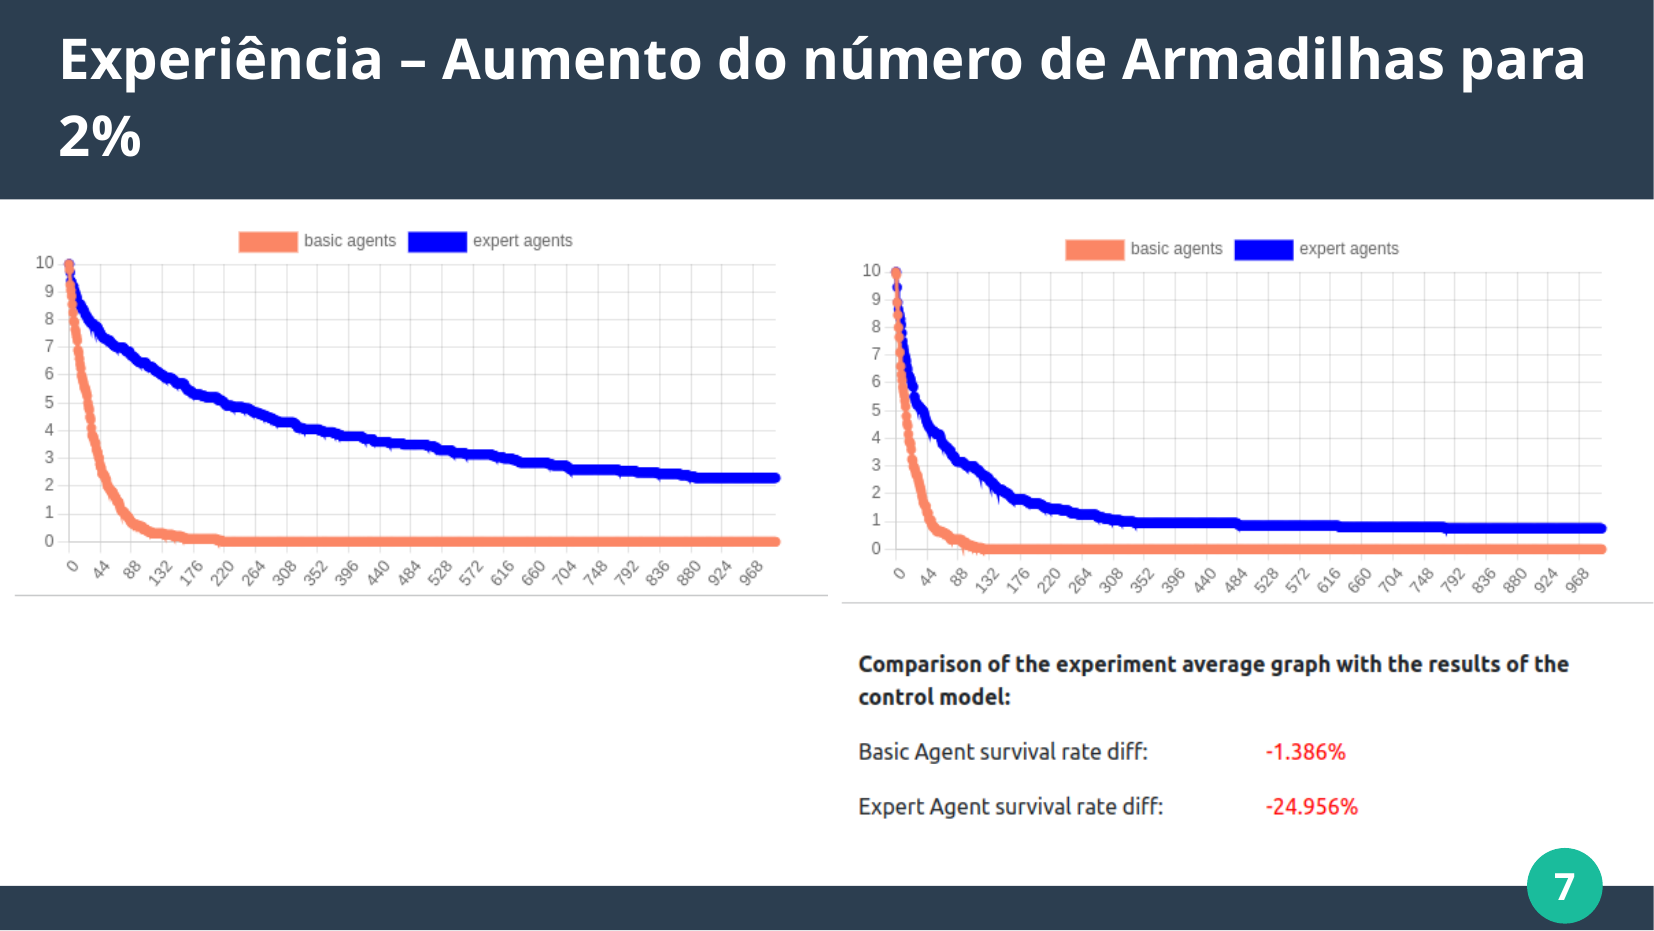

# Experiência – Aumento do número de Armadilhas para 2%